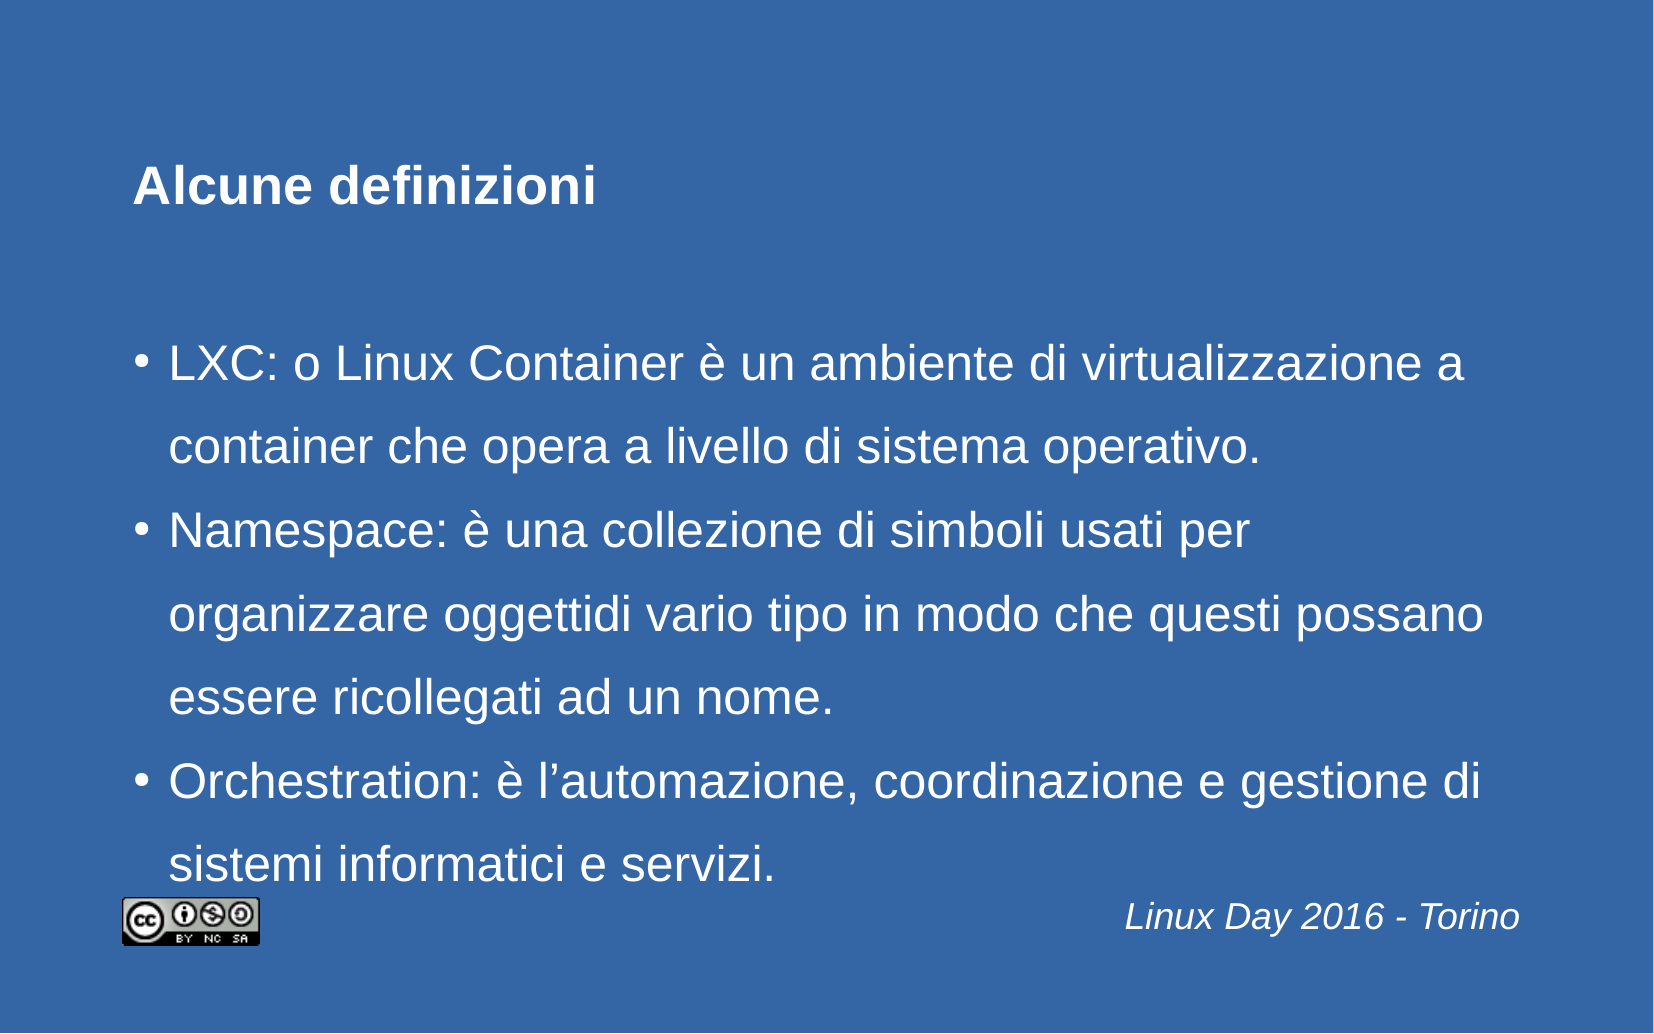

Alcune definizioni
LXC: o Linux Container è un ambiente di virtualizzazione a container che opera a livello di sistema operativo.
Namespace: è una collezione di simboli usati per organizzare oggettidi vario tipo in modo che questi possano essere ricollegati ad un nome.
Orchestration: è l’automazione, coordinazione e gestione di sistemi informatici e servizi.
Linux Day 2016 - Torino